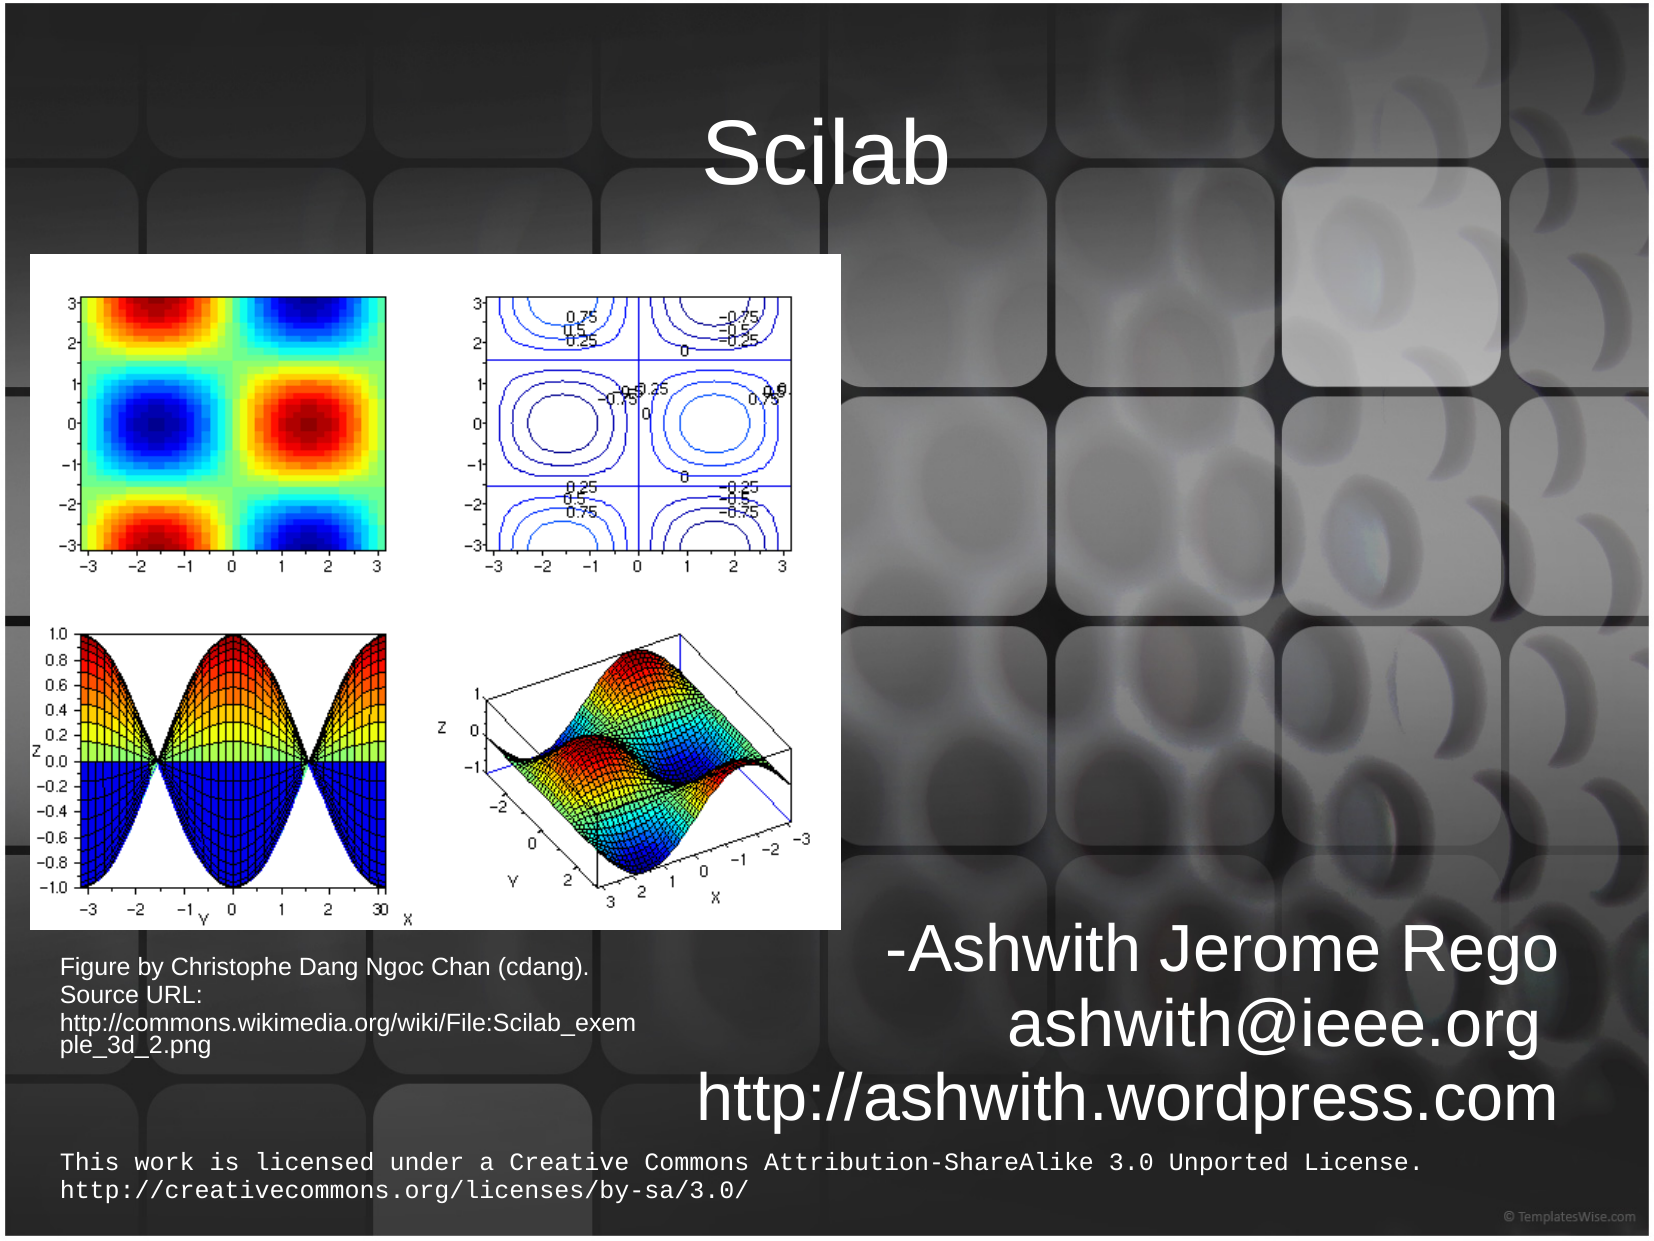

# Scilab
-Ashwith Jerome Rego
 ashwith@ieee.org
http://ashwith.wordpress.com
Figure by Christophe Dang Ngoc Chan (cdang).
Source URL: http://commons.wikimedia.org/wiki/File:Scilab_exemple_3d_2.png
This work is licensed under a Creative Commons Attribution-ShareAlike 3.0 Unported License.
http://creativecommons.org/licenses/by-sa/3.0/